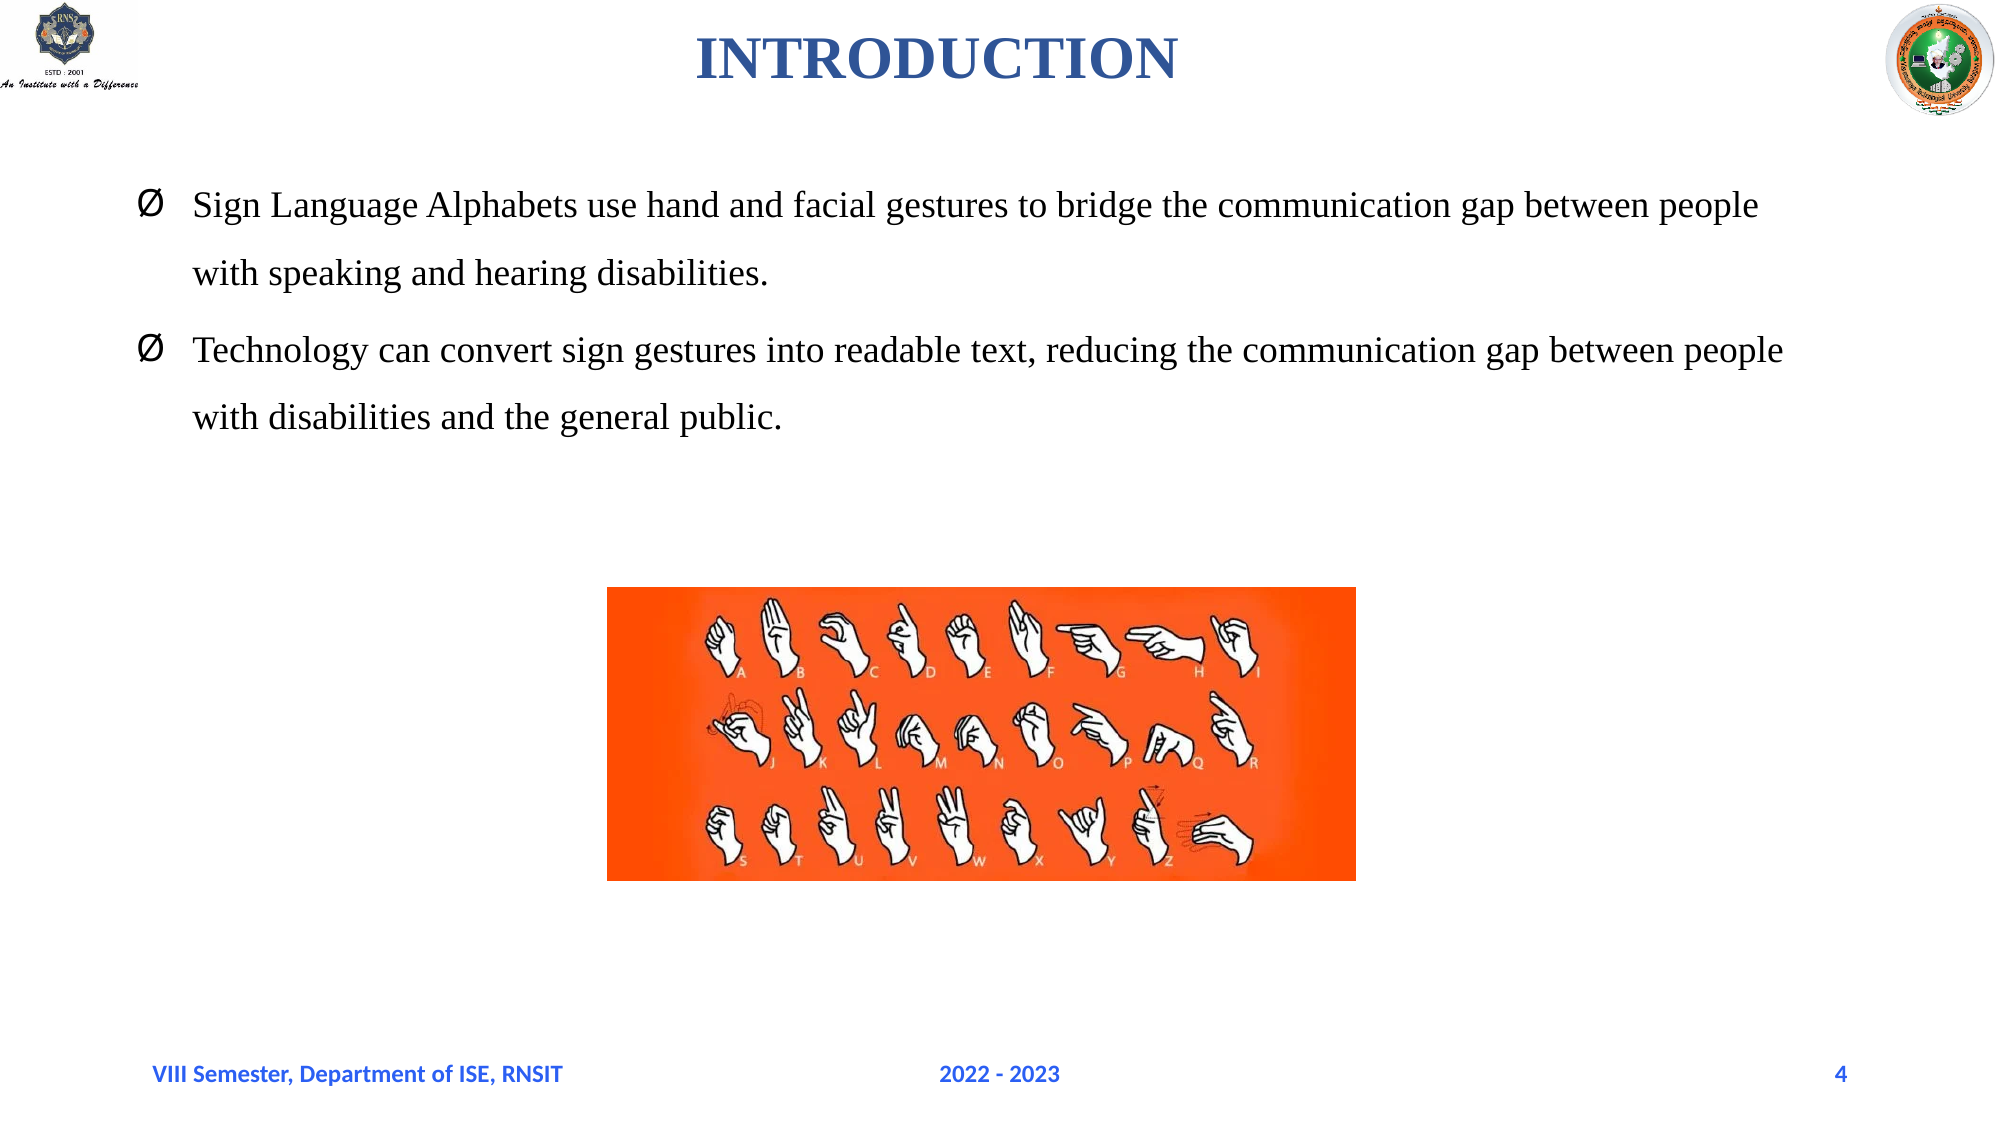

# Introduction
Sign Language Alphabets use hand and facial gestures to bridge the communication gap between people with speaking and hearing disabilities.
Technology can convert sign gestures into readable text, reducing the communication gap between people with disabilities and the general public.
VIII Semester, Department of ISE, RNSIT
2022 - 2023